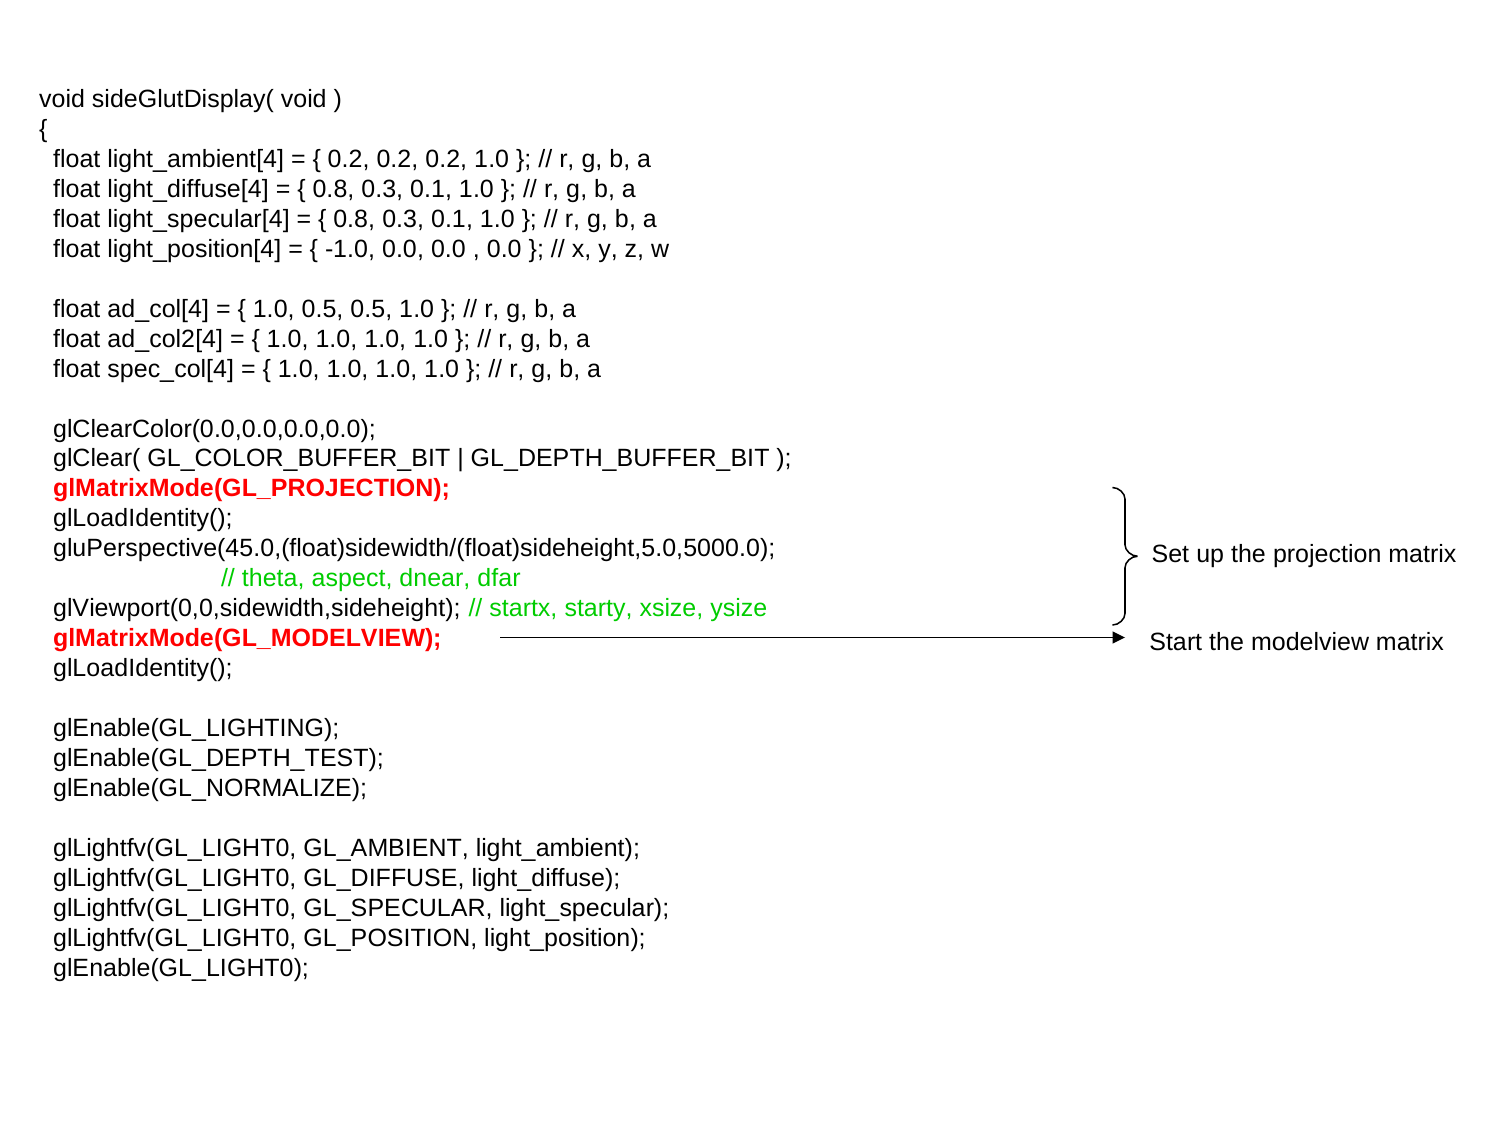

void sideGlutDisplay( void )
{
 float light_ambient[4] = { 0.2, 0.2, 0.2, 1.0 }; // r, g, b, a
 float light_diffuse[4] = { 0.8, 0.3, 0.1, 1.0 }; // r, g, b, a
 float light_specular[4] = { 0.8, 0.3, 0.1, 1.0 }; // r, g, b, a
 float light_position[4] = { -1.0, 0.0, 0.0 , 0.0 }; // x, y, z, w
 float ad_col[4] = { 1.0, 0.5, 0.5, 1.0 }; // r, g, b, a
 float ad_col2[4] = { 1.0, 1.0, 1.0, 1.0 }; // r, g, b, a
 float spec_col[4] = { 1.0, 1.0, 1.0, 1.0 }; // r, g, b, a
 glClearColor(0.0,0.0,0.0,0.0);
 glClear( GL_COLOR_BUFFER_BIT | GL_DEPTH_BUFFER_BIT );
 glMatrixMode(GL_PROJECTION);
 glLoadIdentity();
 gluPerspective(45.0,(float)sidewidth/(float)sideheight,5.0,5000.0);
 // theta, aspect, dnear, dfar
 glViewport(0,0,sidewidth,sideheight); // startx, starty, xsize, ysize
 glMatrixMode(GL_MODELVIEW);
 glLoadIdentity();
 glEnable(GL_LIGHTING);
 glEnable(GL_DEPTH_TEST);
 glEnable(GL_NORMALIZE);
 glLightfv(GL_LIGHT0, GL_AMBIENT, light_ambient);
 glLightfv(GL_LIGHT0, GL_DIFFUSE, light_diffuse);
 glLightfv(GL_LIGHT0, GL_SPECULAR, light_specular);
 glLightfv(GL_LIGHT0, GL_POSITION, light_position);
 glEnable(GL_LIGHT0);
Set up the projection matrix
Start the modelview matrix